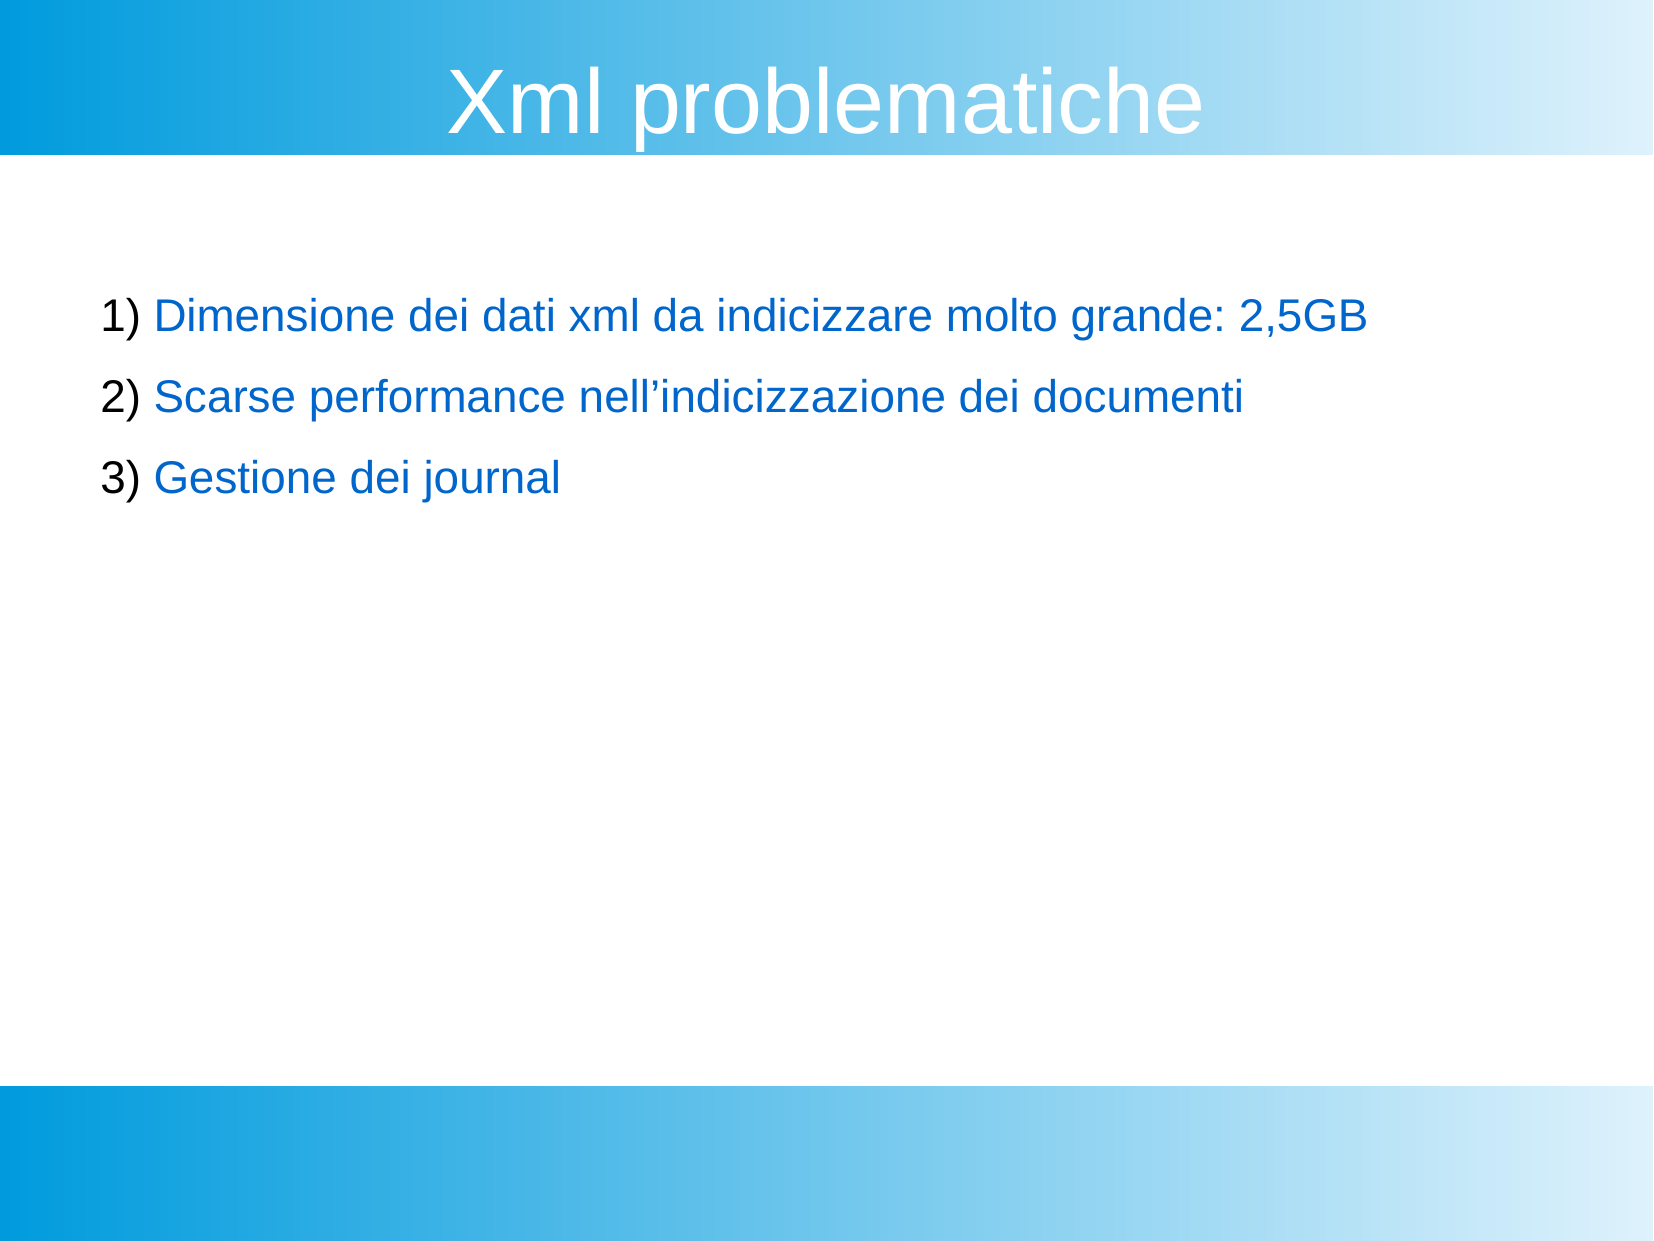

# Xml problematiche
Dimensione dei dati xml da indicizzare molto grande: 2,5GB
Scarse performance nell’indicizzazione dei documenti
Gestione dei journal